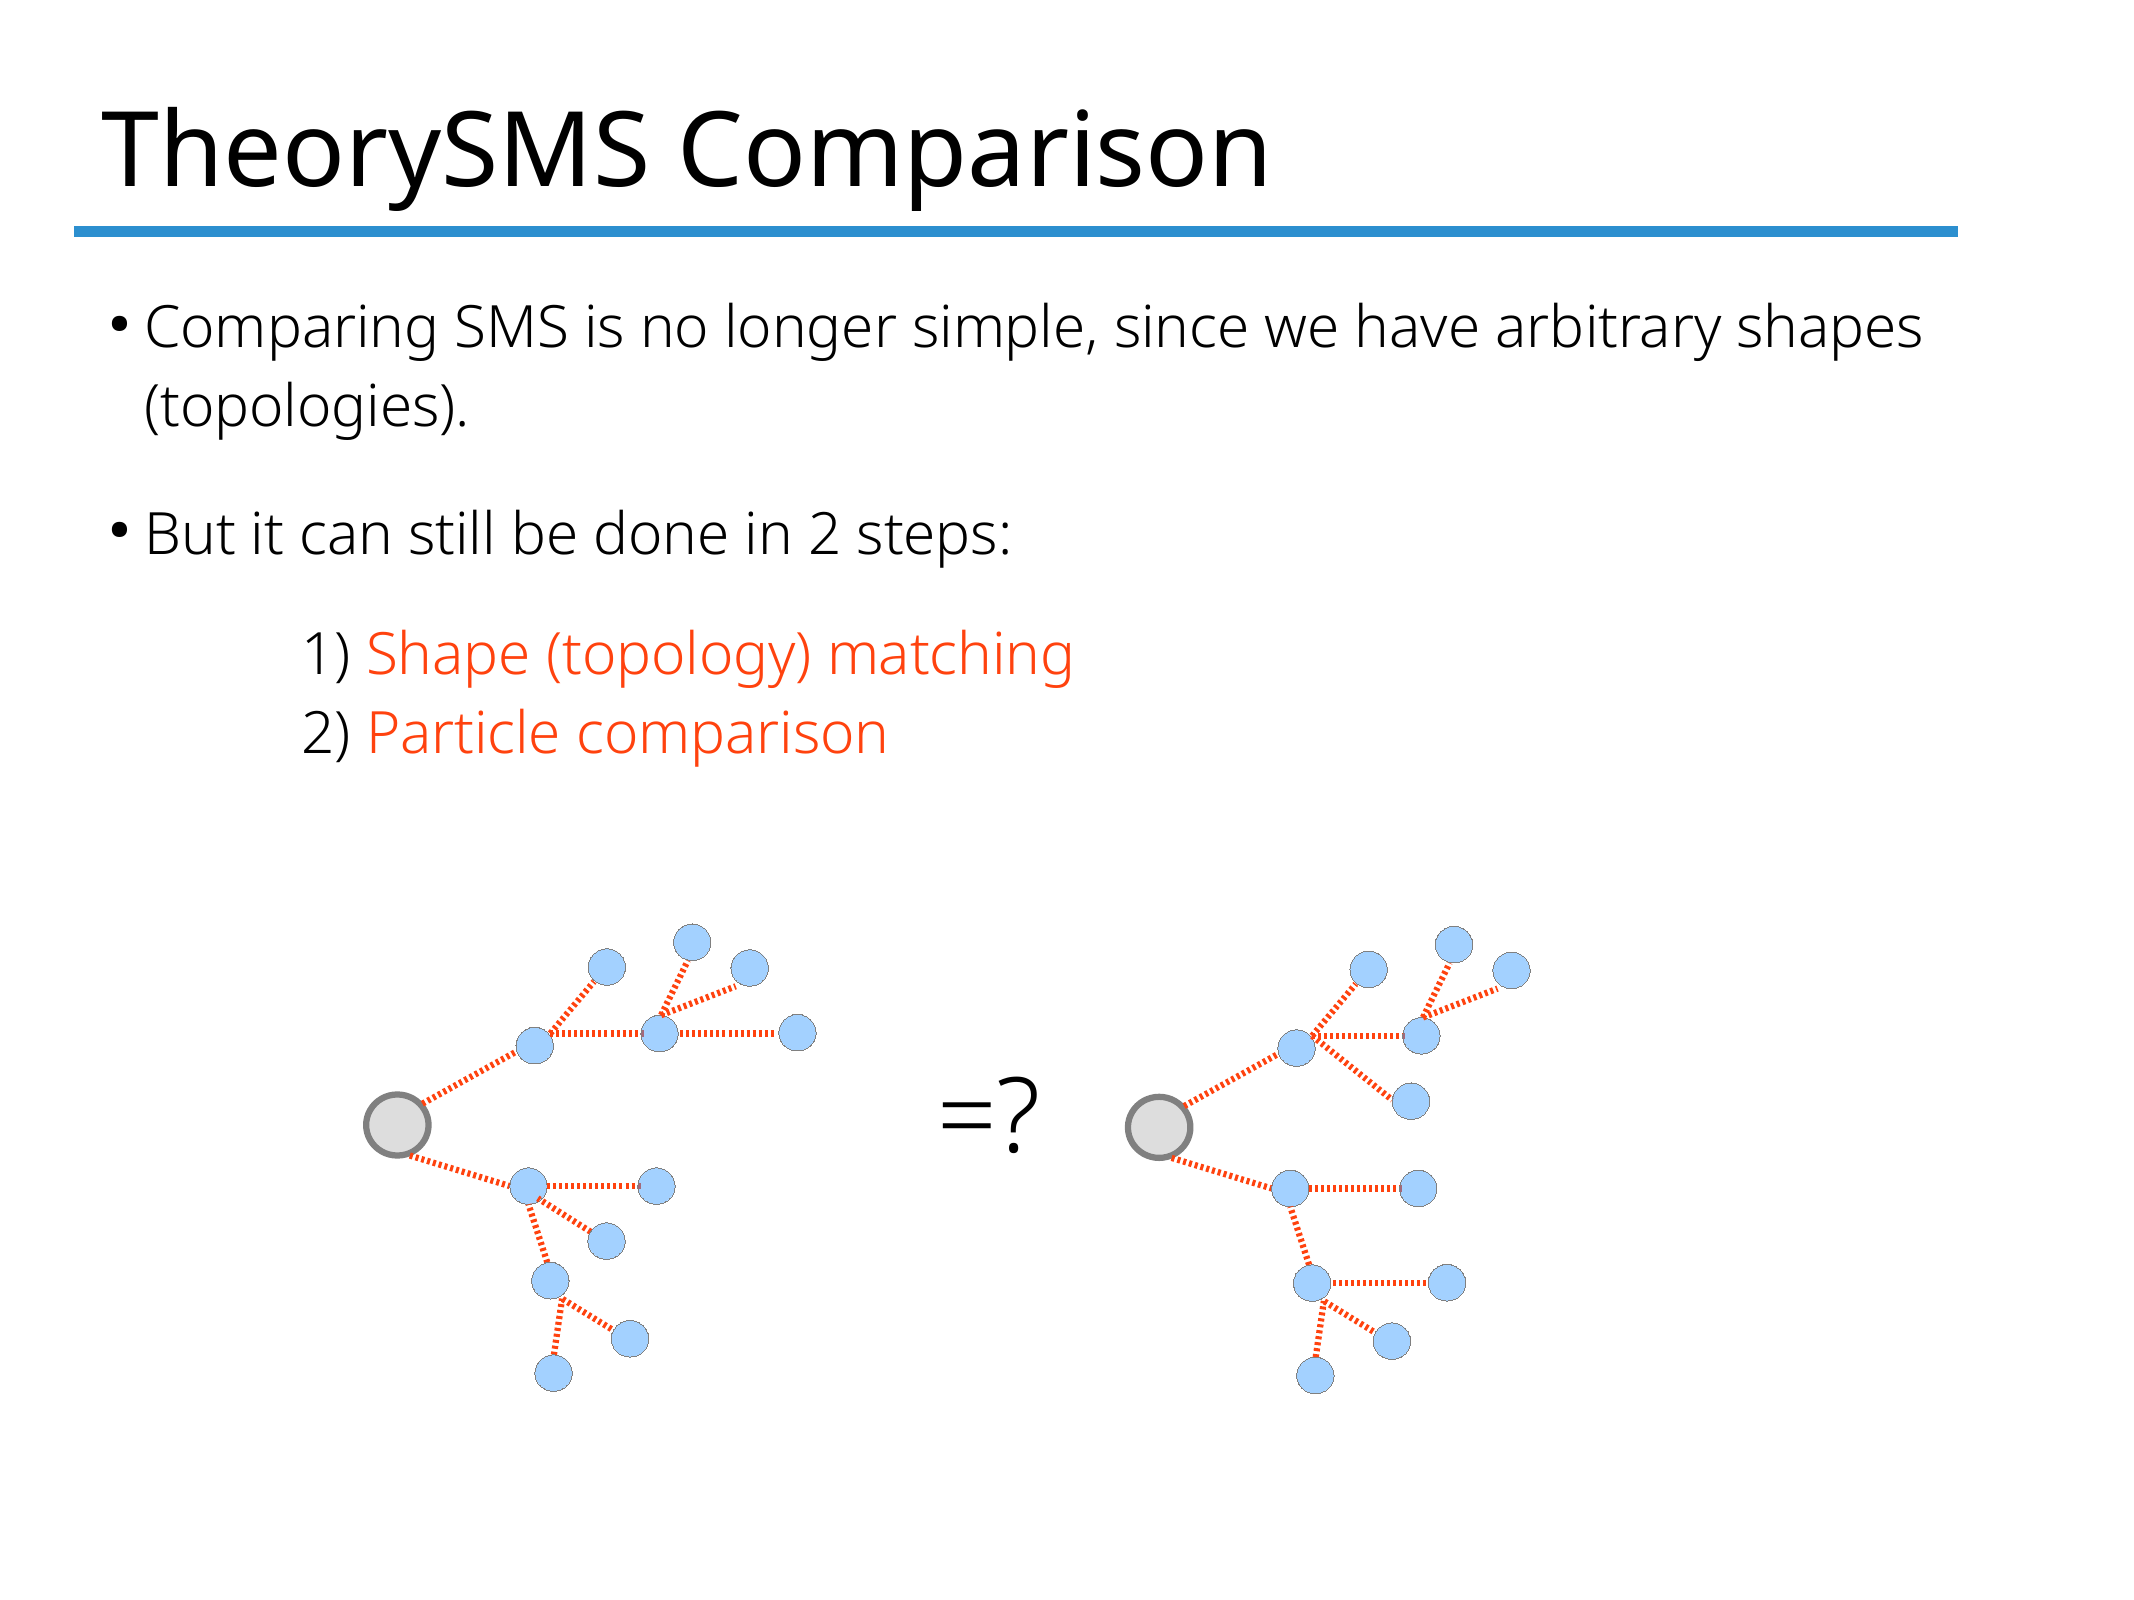

TheorySMS Comparison
Comparing SMS is no longer simple, since we have arbitrary shapes (topologies).
But it can still be done in 2 steps:
 Shape (topology) matching
 Particle comparison
=?